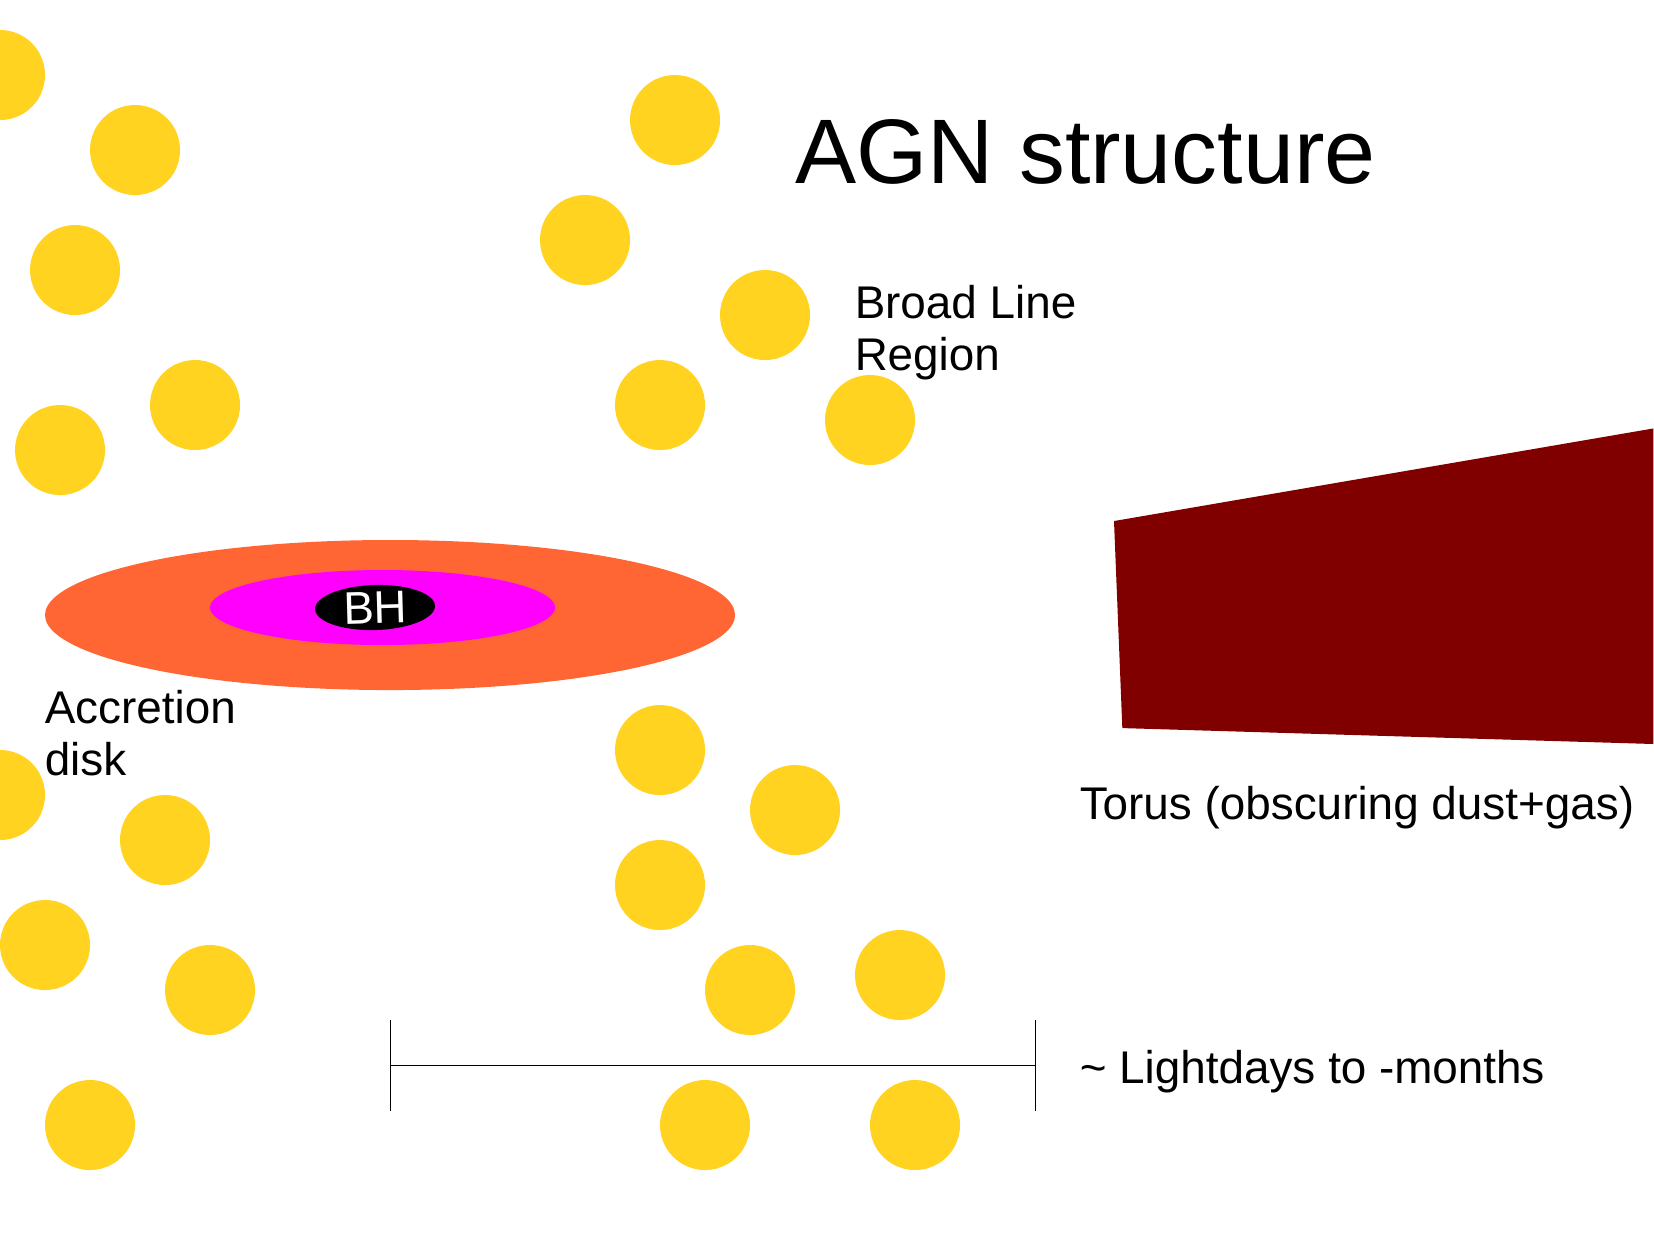

# AGN structure
Broad Line Region
BH
Accretion disk
Torus (obscuring dust+gas)
~ Lightdays to -months